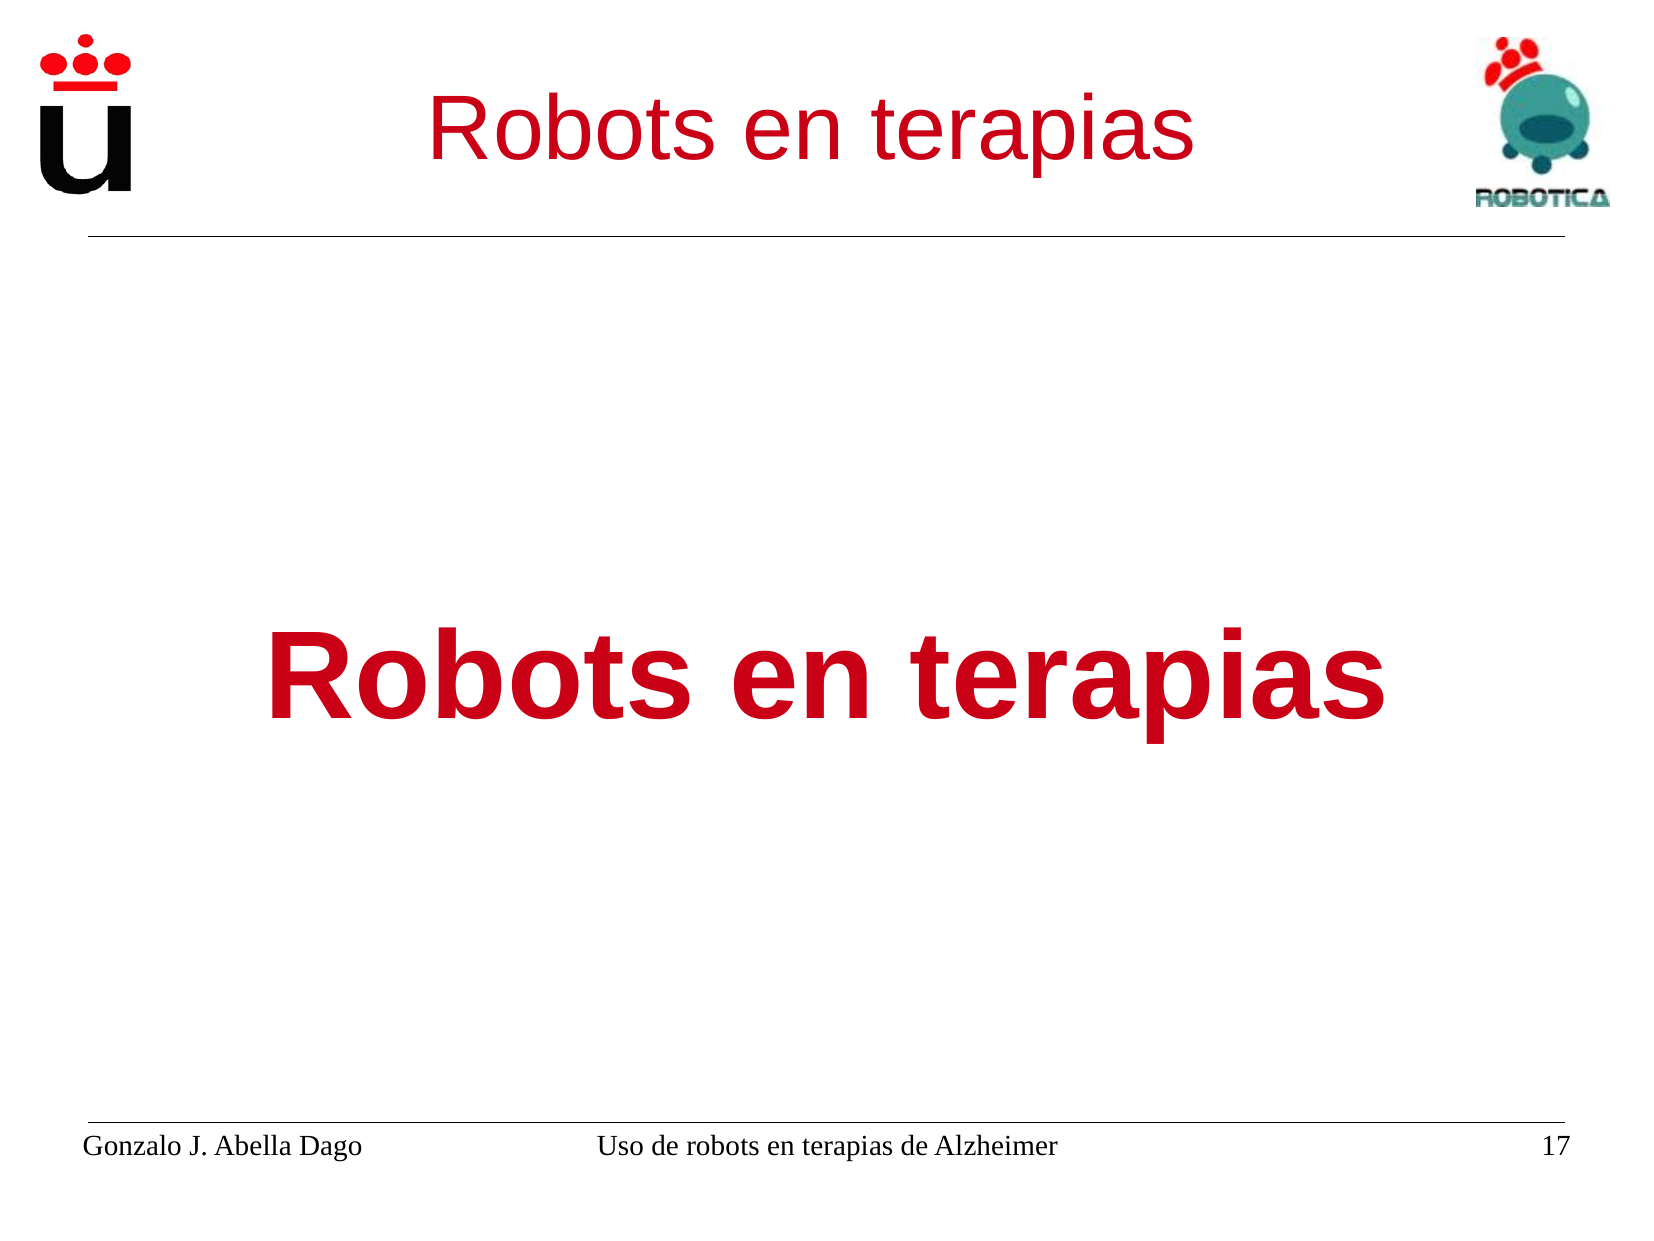

# Robots en terapias
Robots en terapias
17